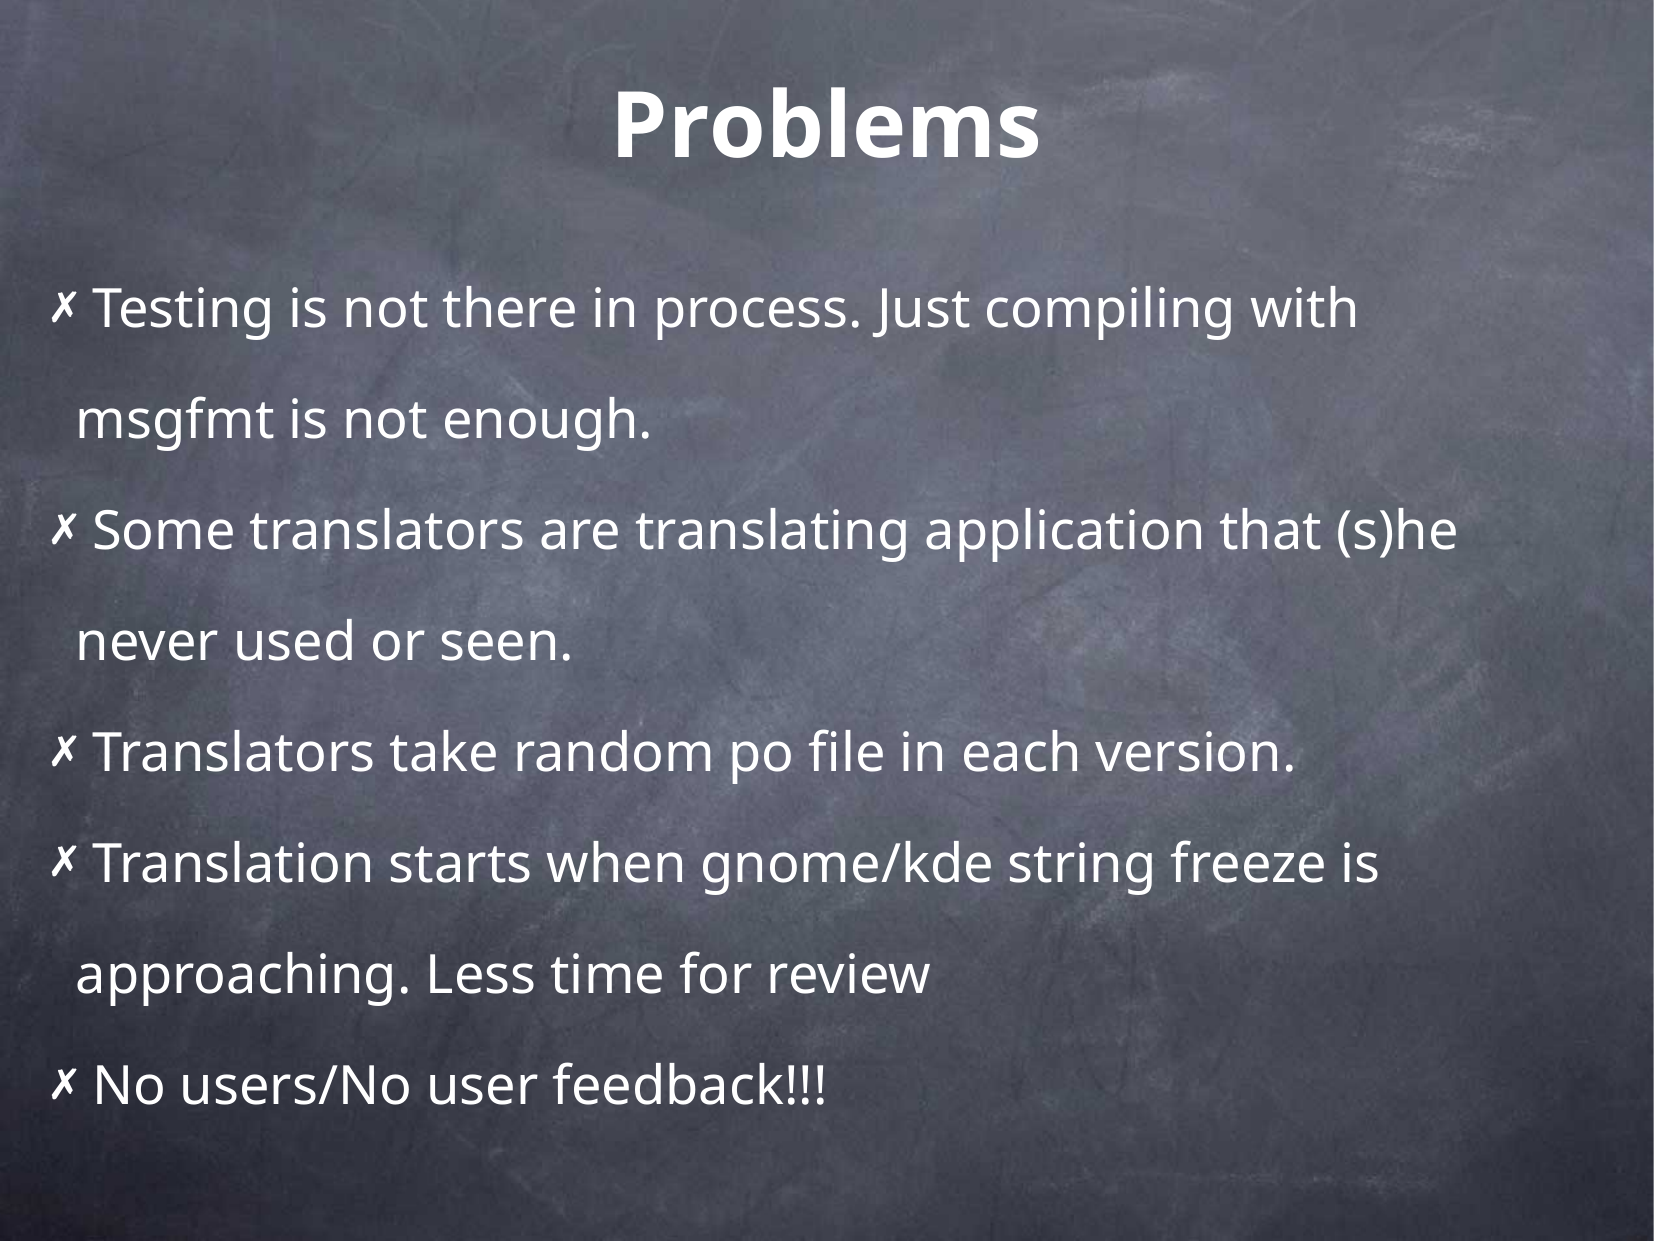

# Problems
 Testing is not there in process. Just compiling with msgfmt is not enough.
 Some translators are translating application that (s)he never used or seen.
 Translators take random po file in each version.
 Translation starts when gnome/kde string freeze is approaching. Less time for review
 No users/No user feedback!!!